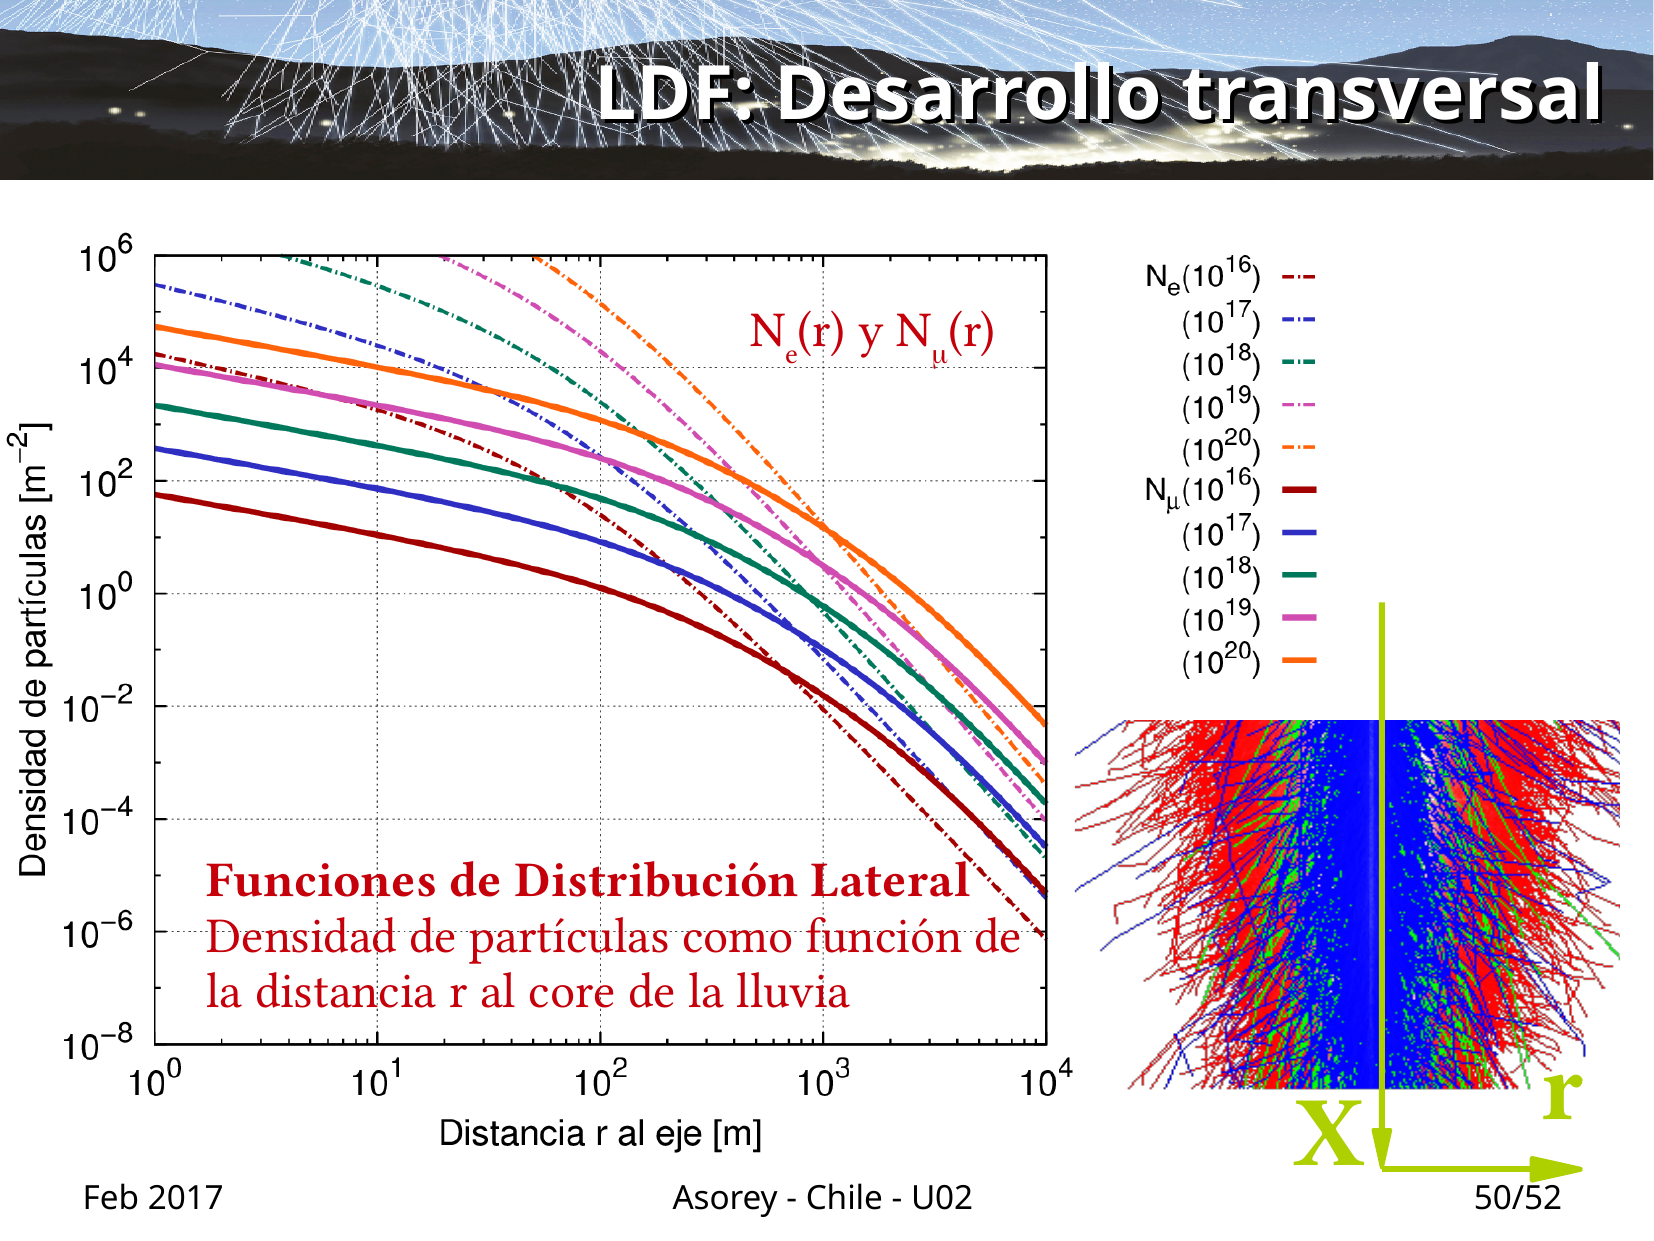

# LDF: Desarrollo transversal
Ne(r) y Nm(r)
Funciones de Distribución Lateral
Densidad de partículas como función de
la distancia r al core de la lluvia
r
X
Feb 2017
Asorey - Chile - U02
50